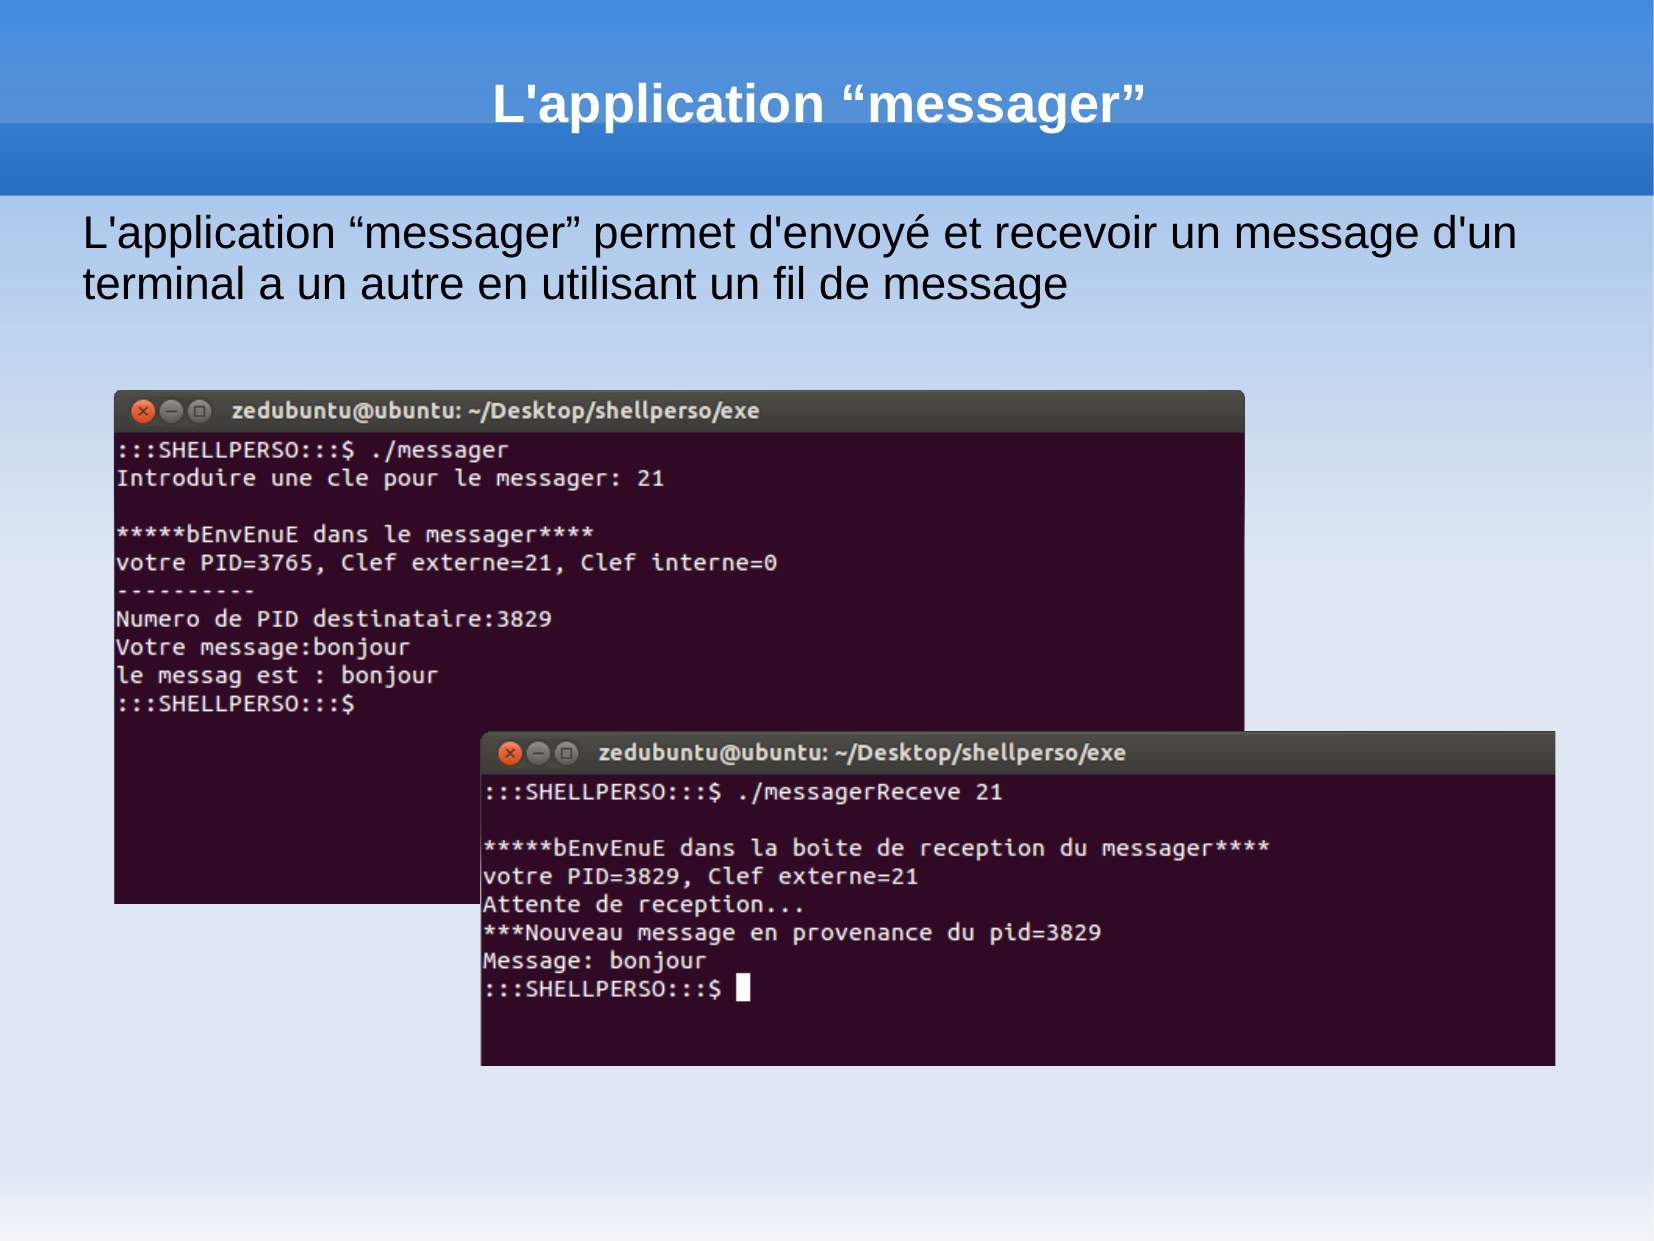

# L'application “messager”
L'application “messager” permet d'envoyé et recevoir un message d'un terminal a un autre en utilisant un fil de message